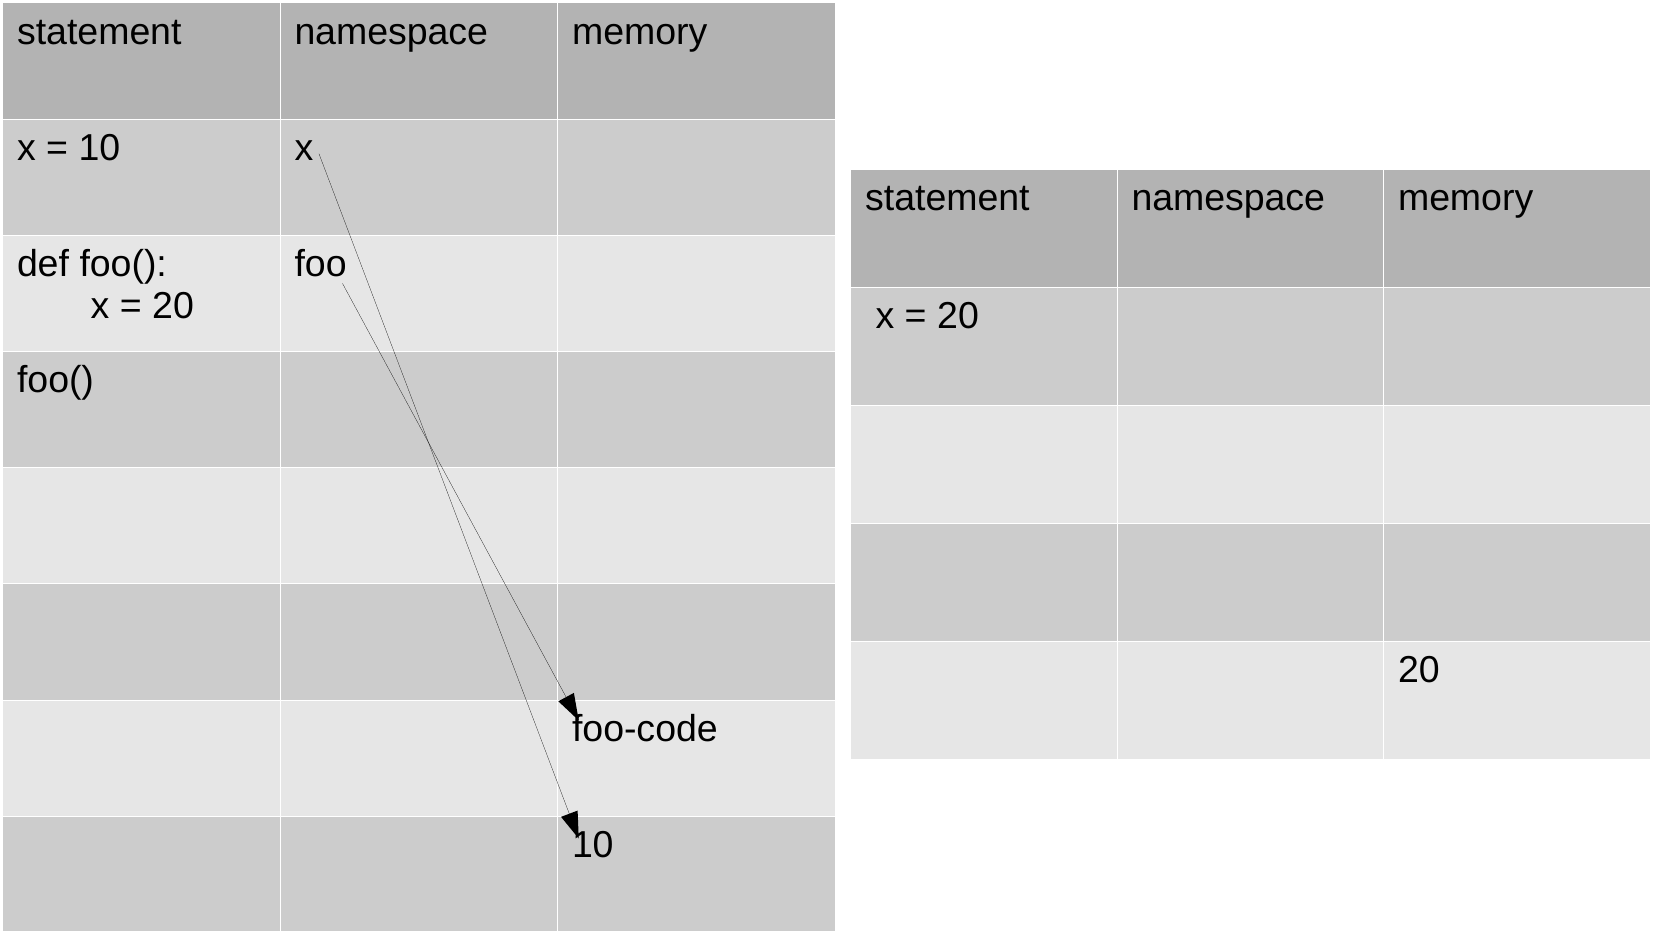

| statement | namespace | memory |
| --- | --- | --- |
| x = 10 | x | |
| def foo(): x = 20 | foo | |
| foo() | | |
| | | |
| | | |
| | | foo-code |
| | | 10 |
| statement | namespace | memory |
| --- | --- | --- |
| x = 20 | | |
| | | |
| | | |
| | | 20 |